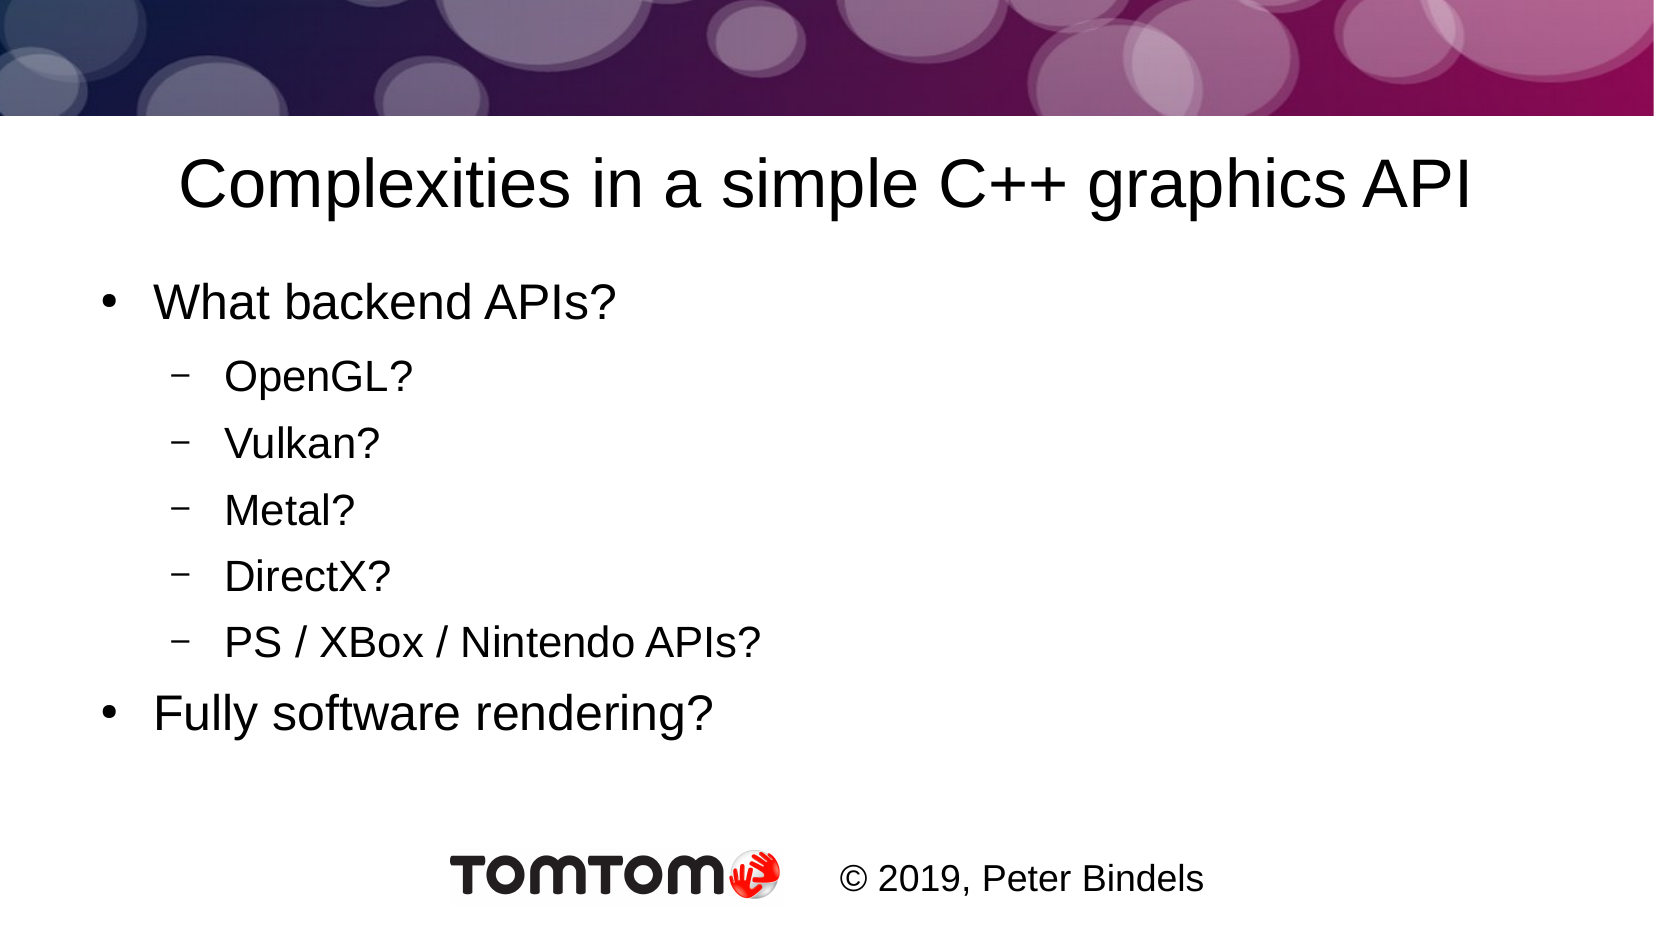

# Complexities in a simple C++ graphics API
What backend APIs?
OpenGL?
Vulkan?
Metal?
DirectX?
PS / XBox / Nintendo APIs?
Fully software rendering?